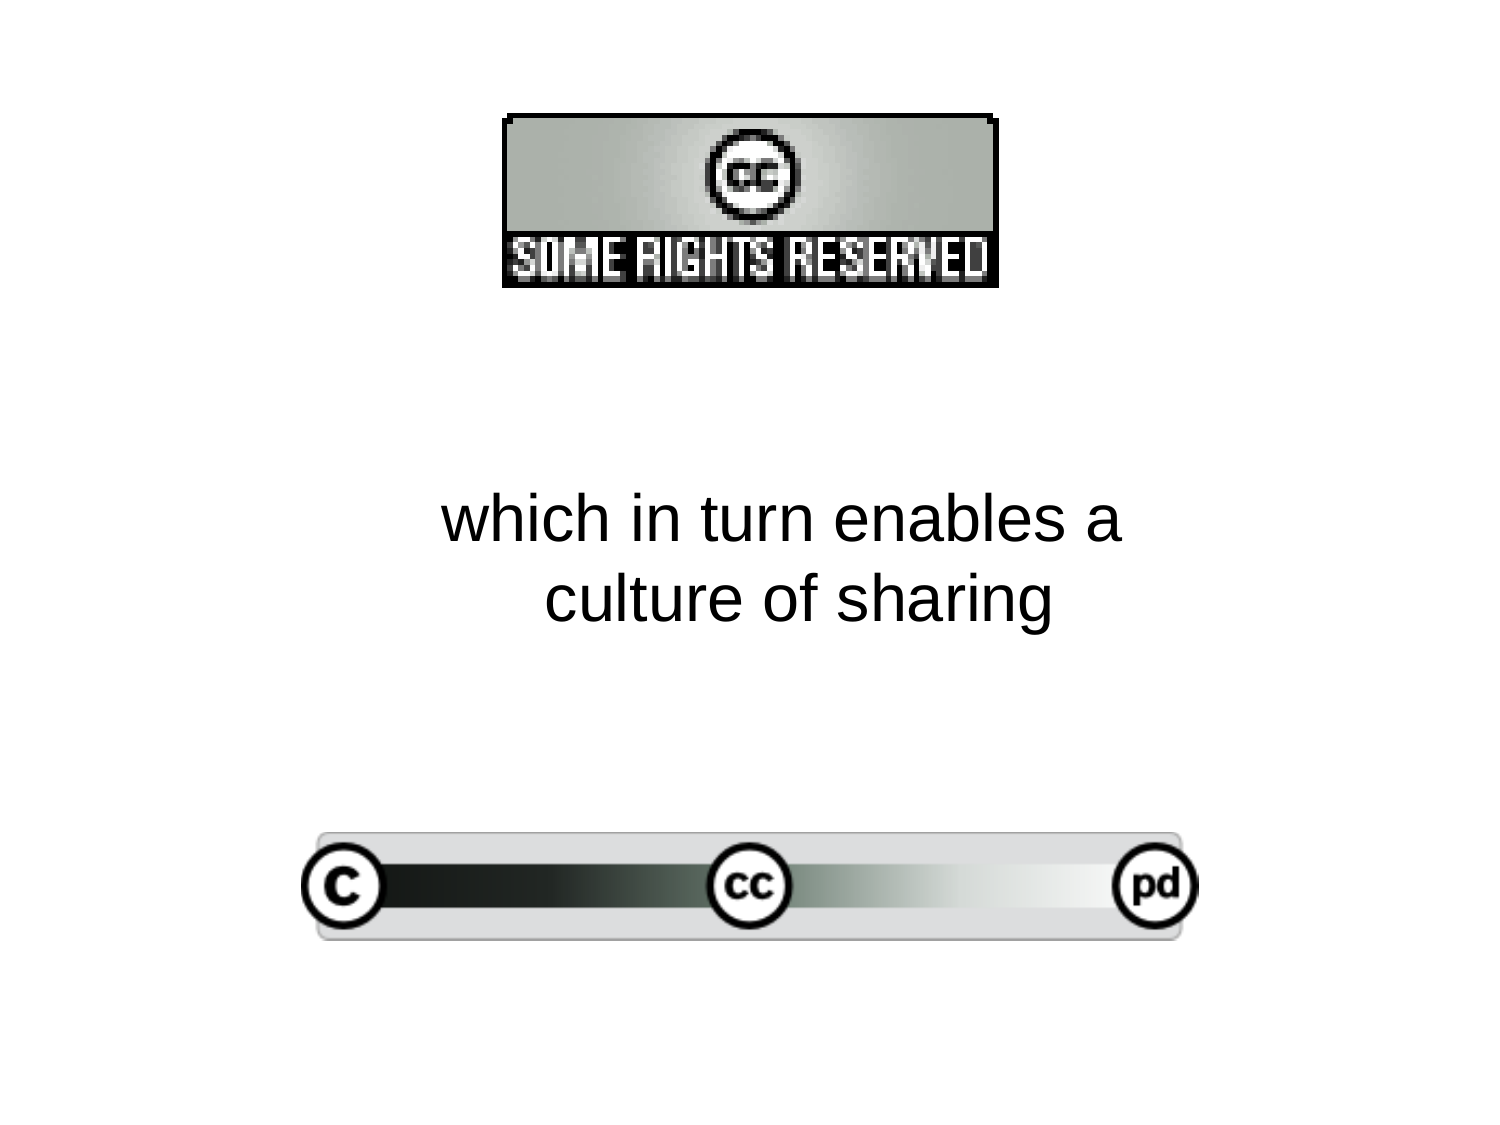

# which in turn enables a culture of sharing